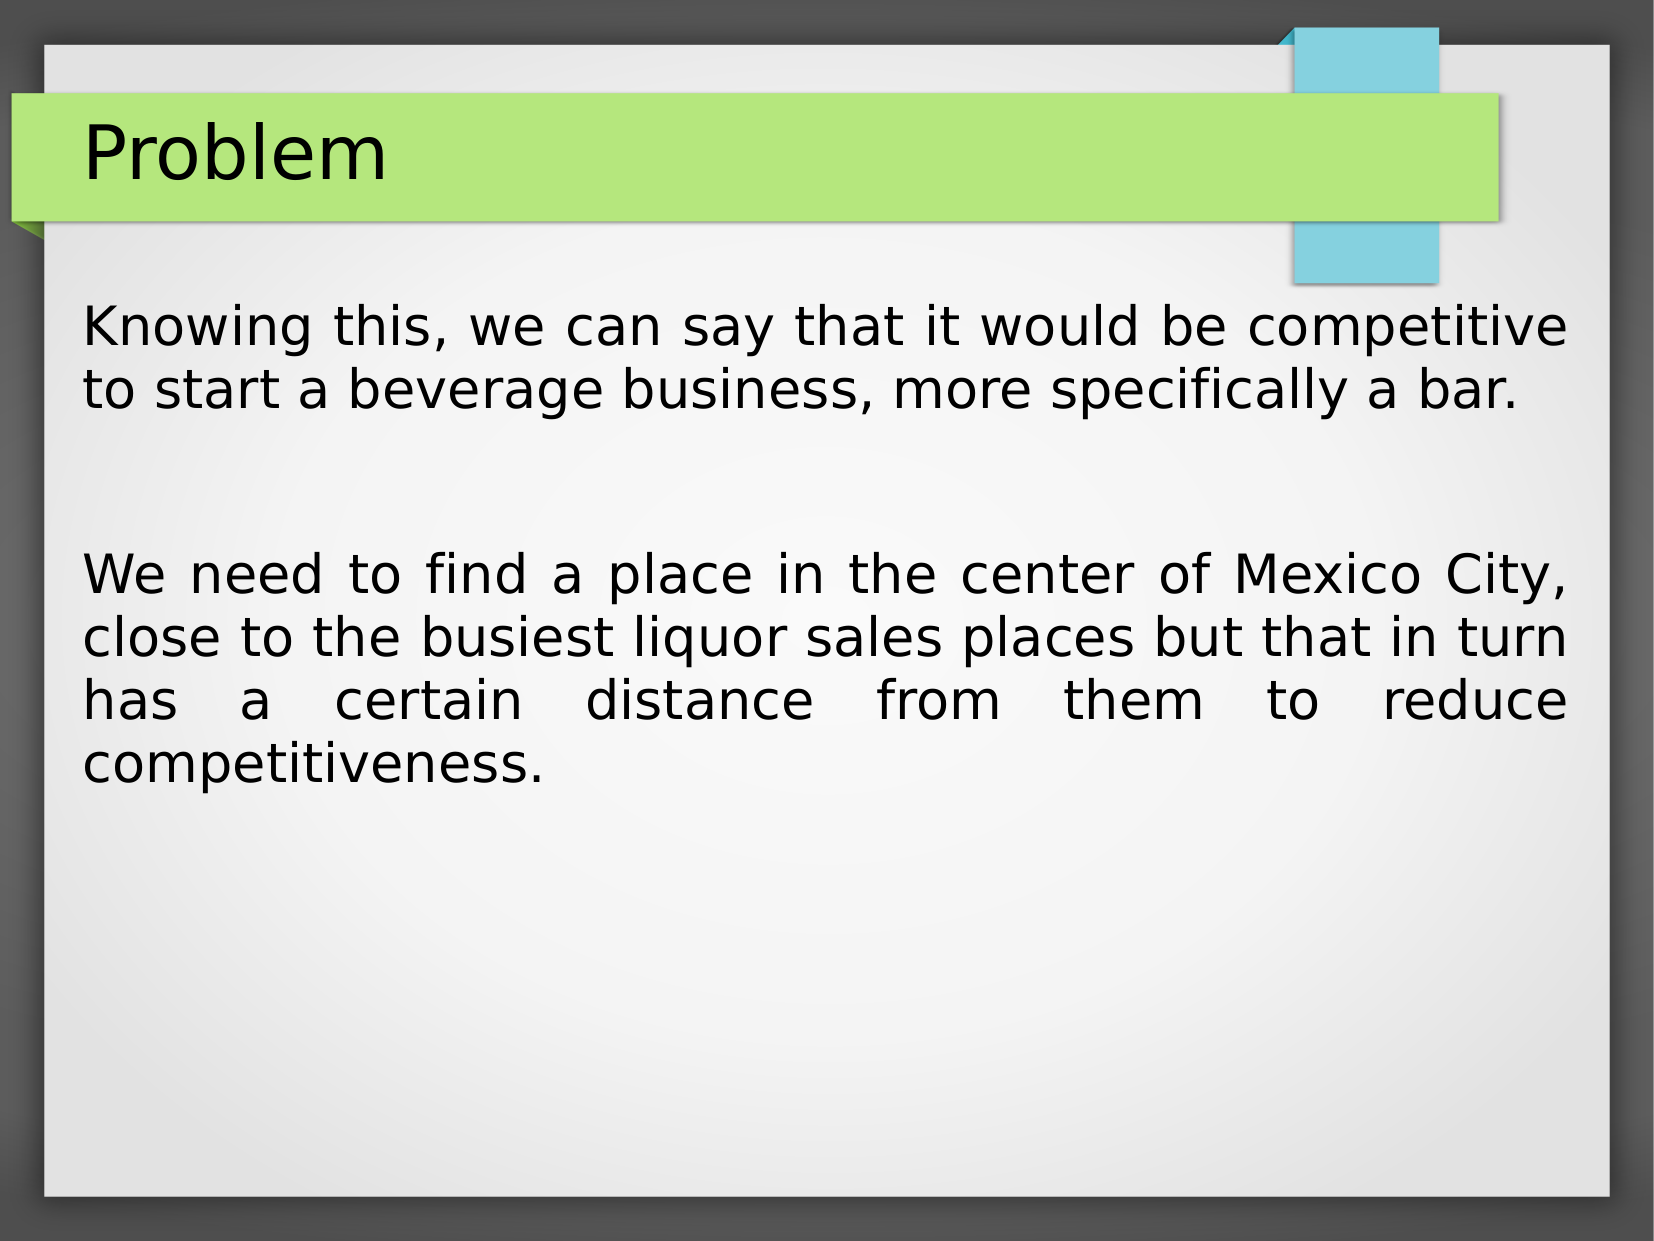

# Problem
Knowing this, we can say that it would be competitive to start a beverage business, more specifically a bar.
We need to find a place in the center of Mexico City, close to the busiest liquor sales places but that in turn has a certain distance from them to reduce competitiveness.